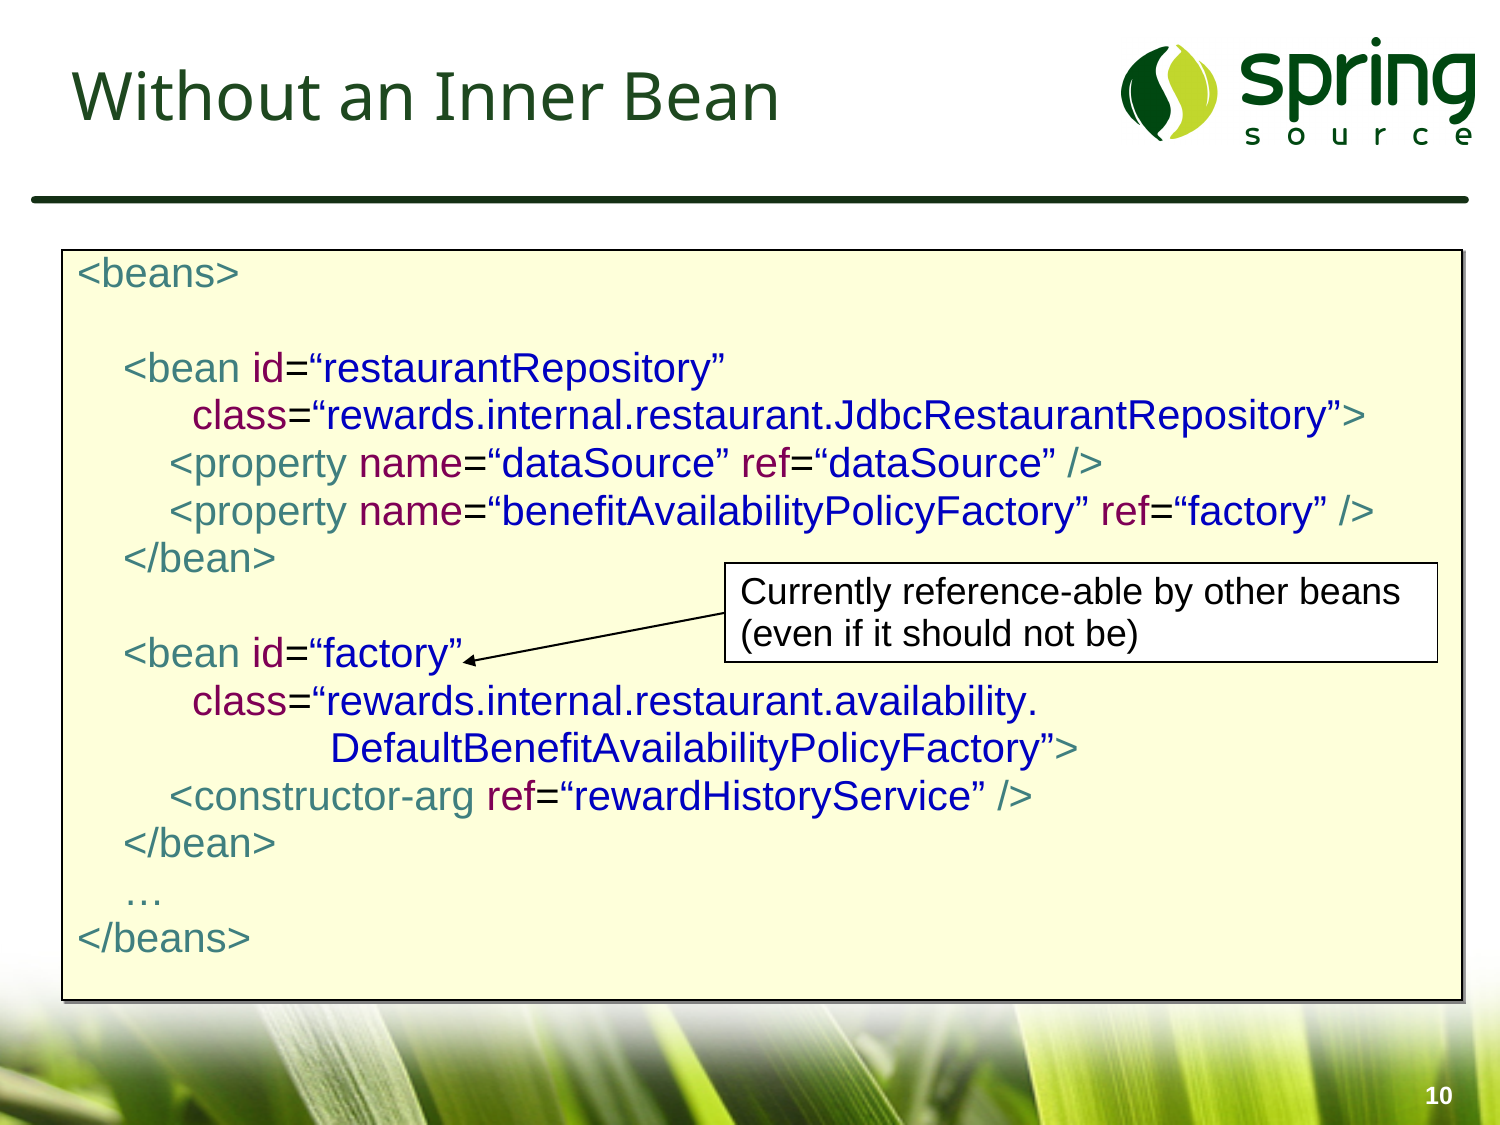

# Without an Inner Bean
<beans>
 <bean id=“restaurantRepository”
 class=“rewards.internal.restaurant.JdbcRestaurantRepository”>
 <property name=“dataSource” ref=“dataSource” />
 <property name=“benefitAvailabilityPolicyFactory” ref=“factory” />
 </bean>
 <bean id=“factory”
 class=“rewards.internal.restaurant.availability.
 DefaultBenefitAvailabilityPolicyFactory”>
 <constructor-arg ref=“rewardHistoryService” />
 </bean>
 …
</beans>
Currently reference-able by other beans
(even if it should not be)